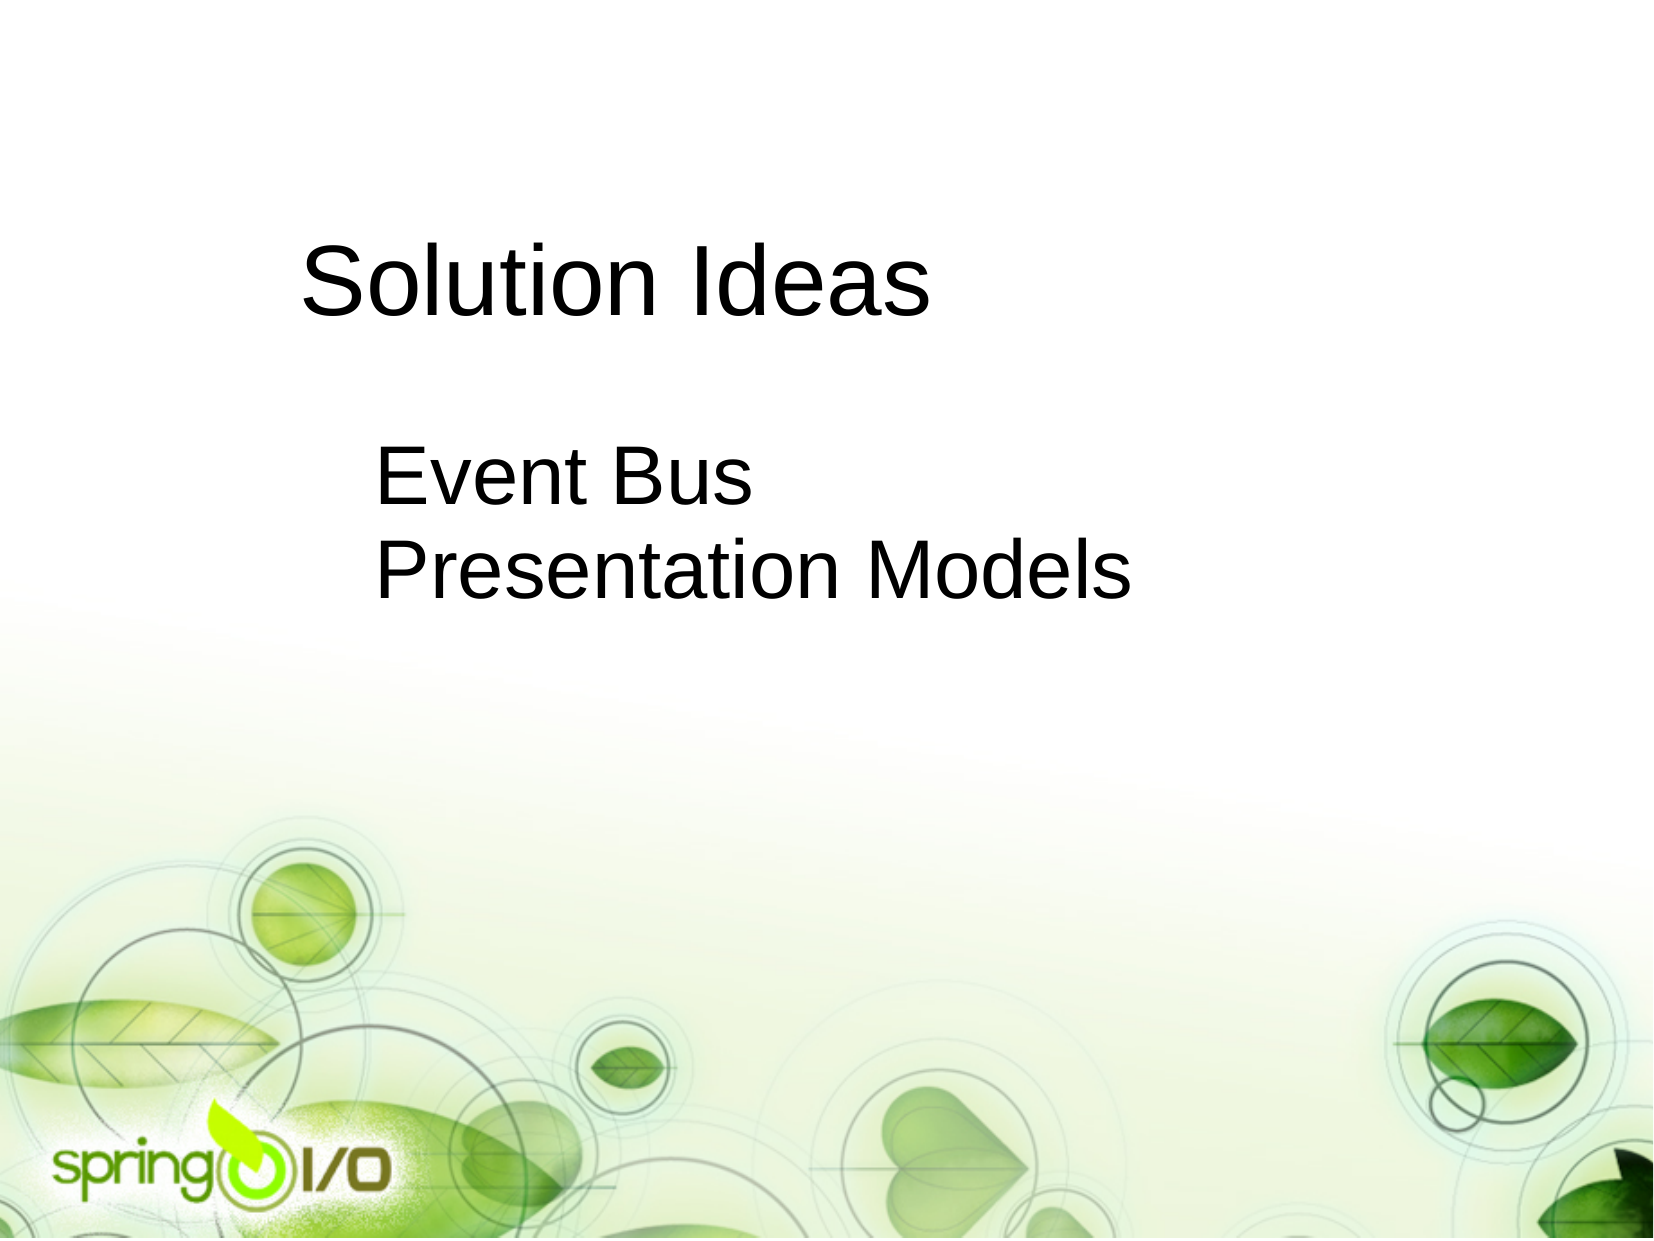

# Solution Ideas
	Event Bus
	Presentation Models